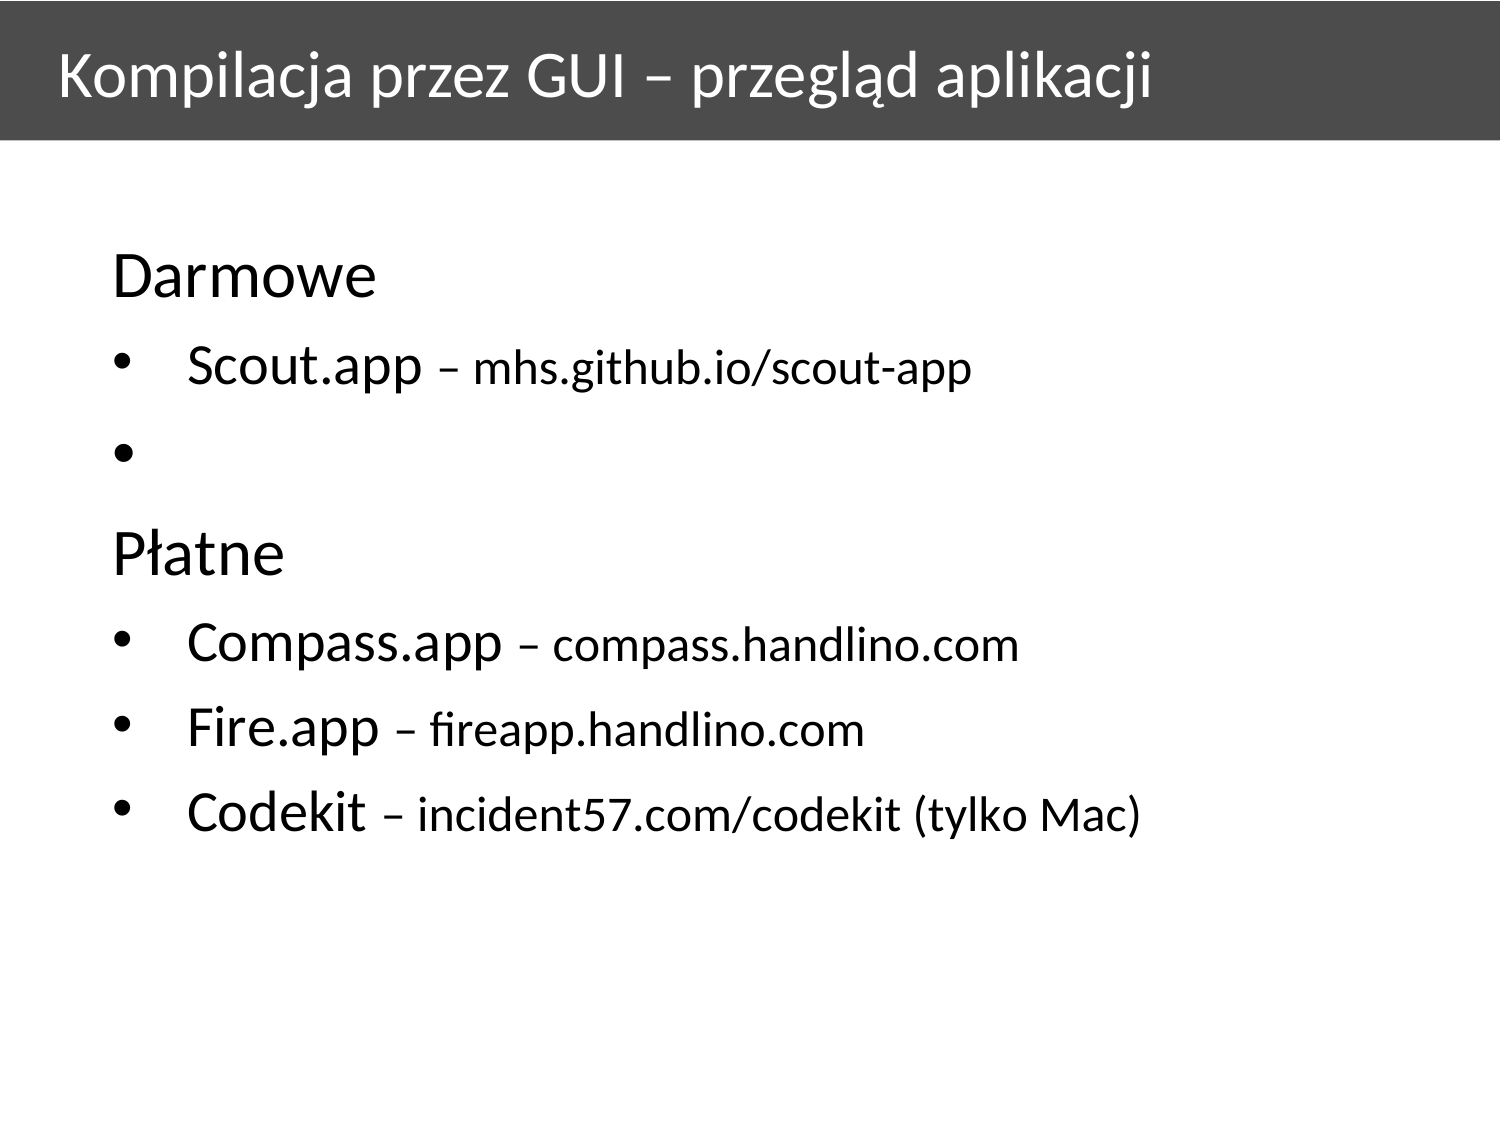

Kompilacja przez GUI – przegląd aplikacji
# Darmowe
Scout.app – mhs.github.io/scout-app
Płatne
Compass.app – compass.handlino.com
Fire.app – fireapp.handlino.com
Codekit – incident57.com/codekit (tylko Mac)